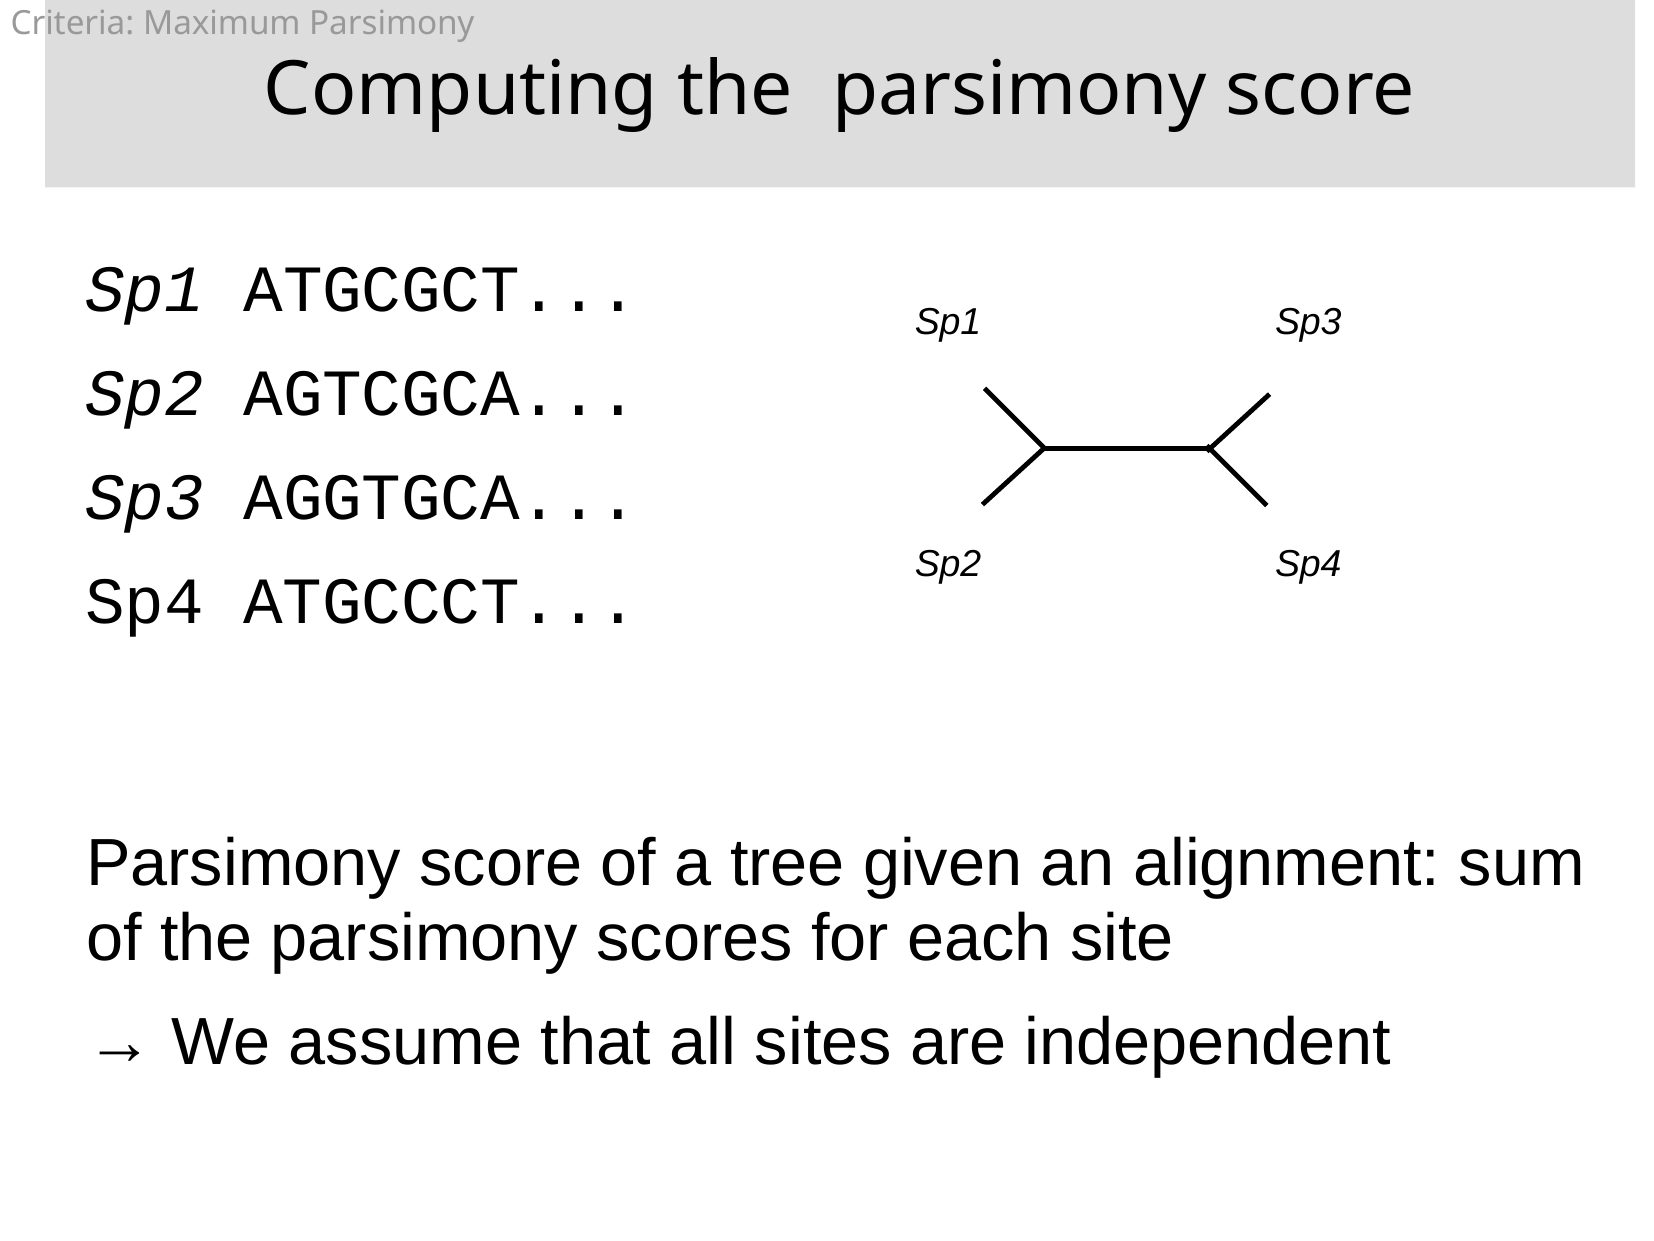

Criteria: Maximum Parsimony
# Computing the parsimony score
Sp1
Sp1 ATGCGCT...
Sp2 AGTCGCA...
Sp3 AGGTGCA...
Sp4 ATGCCCT...
Sp3
Sp2
Sp4
Parsimony score of a tree given an alignment: sum of the parsimony scores for each site
→ We assume that all sites are independent